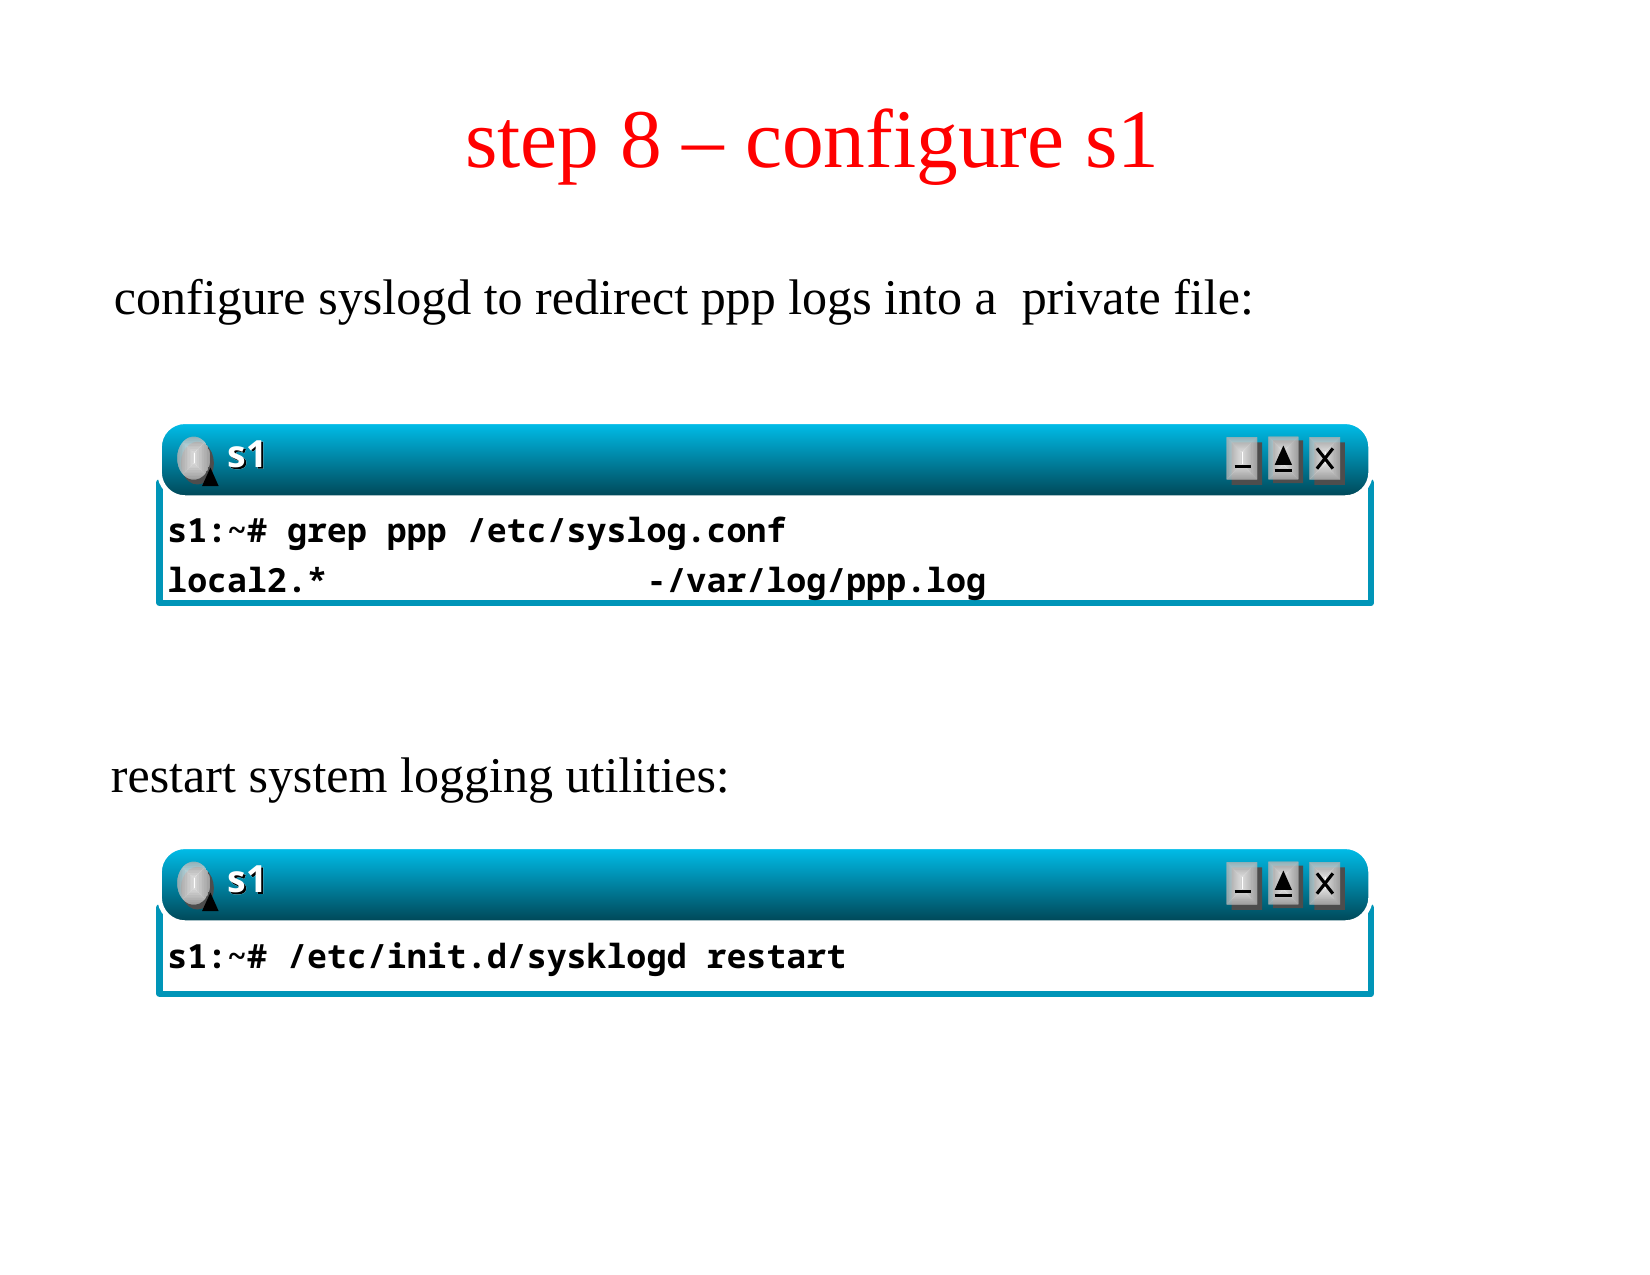

step 8 – configure s1
configure syslogd to redirect ppp logs into a private file:
s1
s1:~# grep ppp /etc/syslog.conf
local2.* -/var/log/ppp.log
restart system logging utilities:
s1
s1:~# /etc/init.d/sysklogd restart